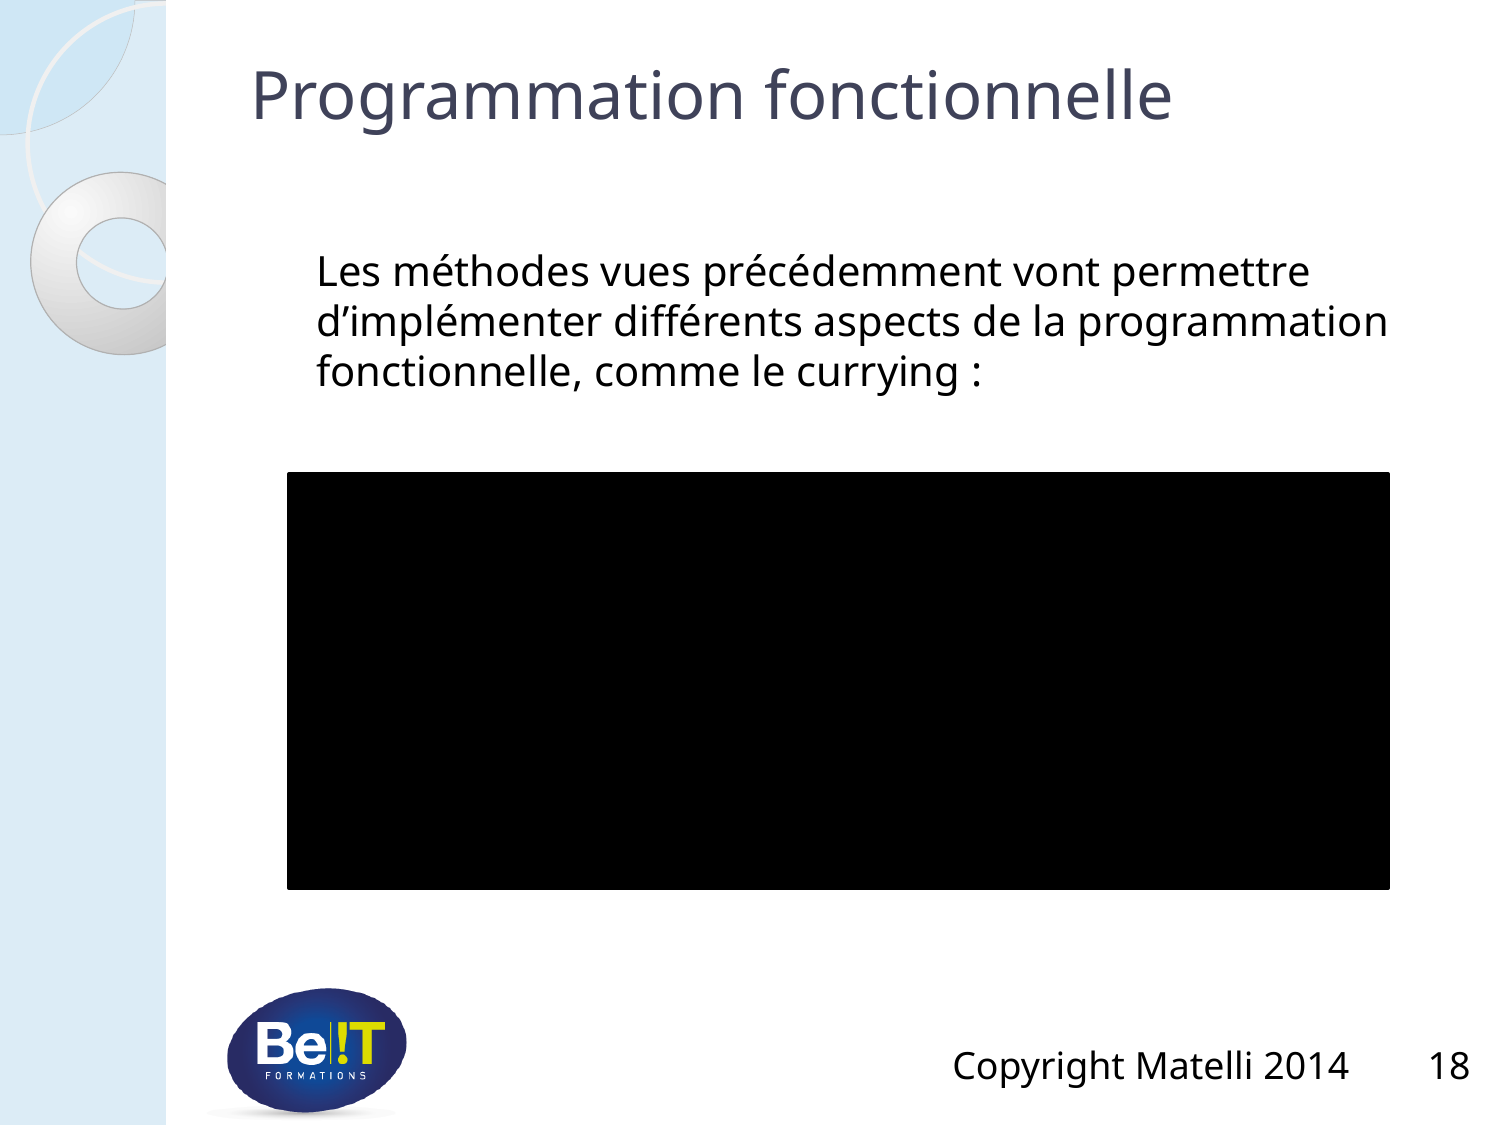

# Programmation fonctionnelle
Les méthodes vues précédemment vont permettre d’implémenter différents aspects de la programmation fonctionnelle, comme le currying :
 function curry(fn) {
 var method = fn,
	 args = [].slice.call(arguments, 1);
     return function() {
       var a = [].concat.apply(args, arguments);
       return method.apply(this, a);
     }
 }
Copyright Matelli 2014